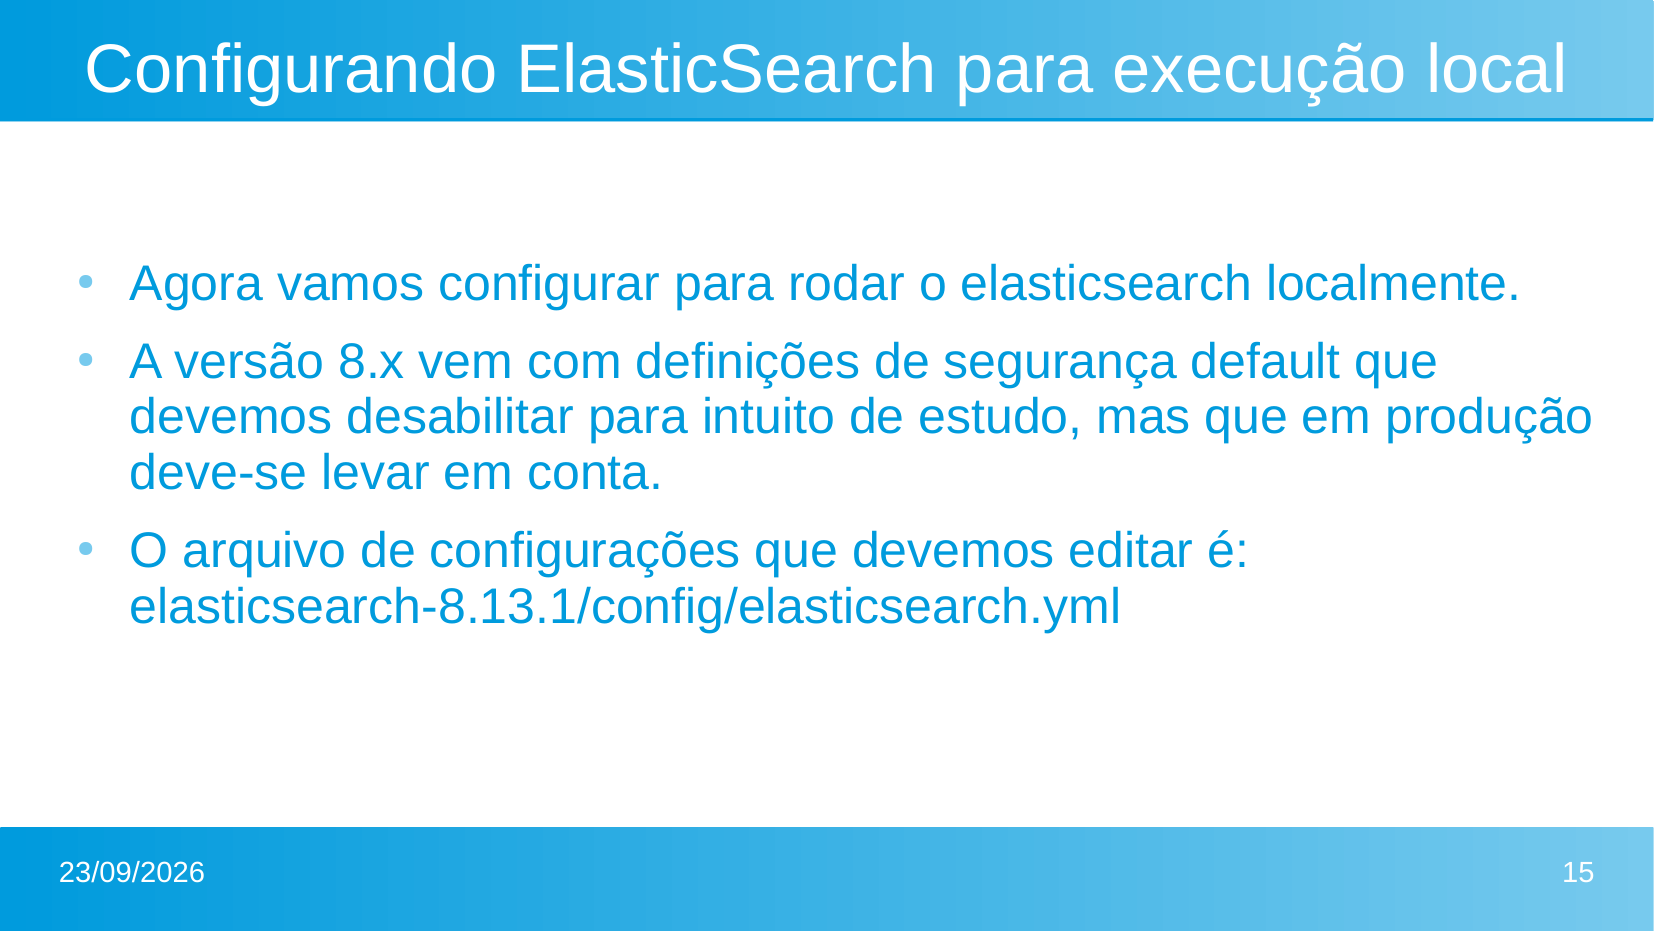

# Configurando ElasticSearch para execução local
Agora vamos configurar para rodar o elasticsearch localmente.
A versão 8.x vem com definições de segurança default que devemos desabilitar para intuito de estudo, mas que em produção deve-se levar em conta.
O arquivo de configurações que devemos editar é:
elasticsearch-8.13.1/config/elasticsearch.yml
15